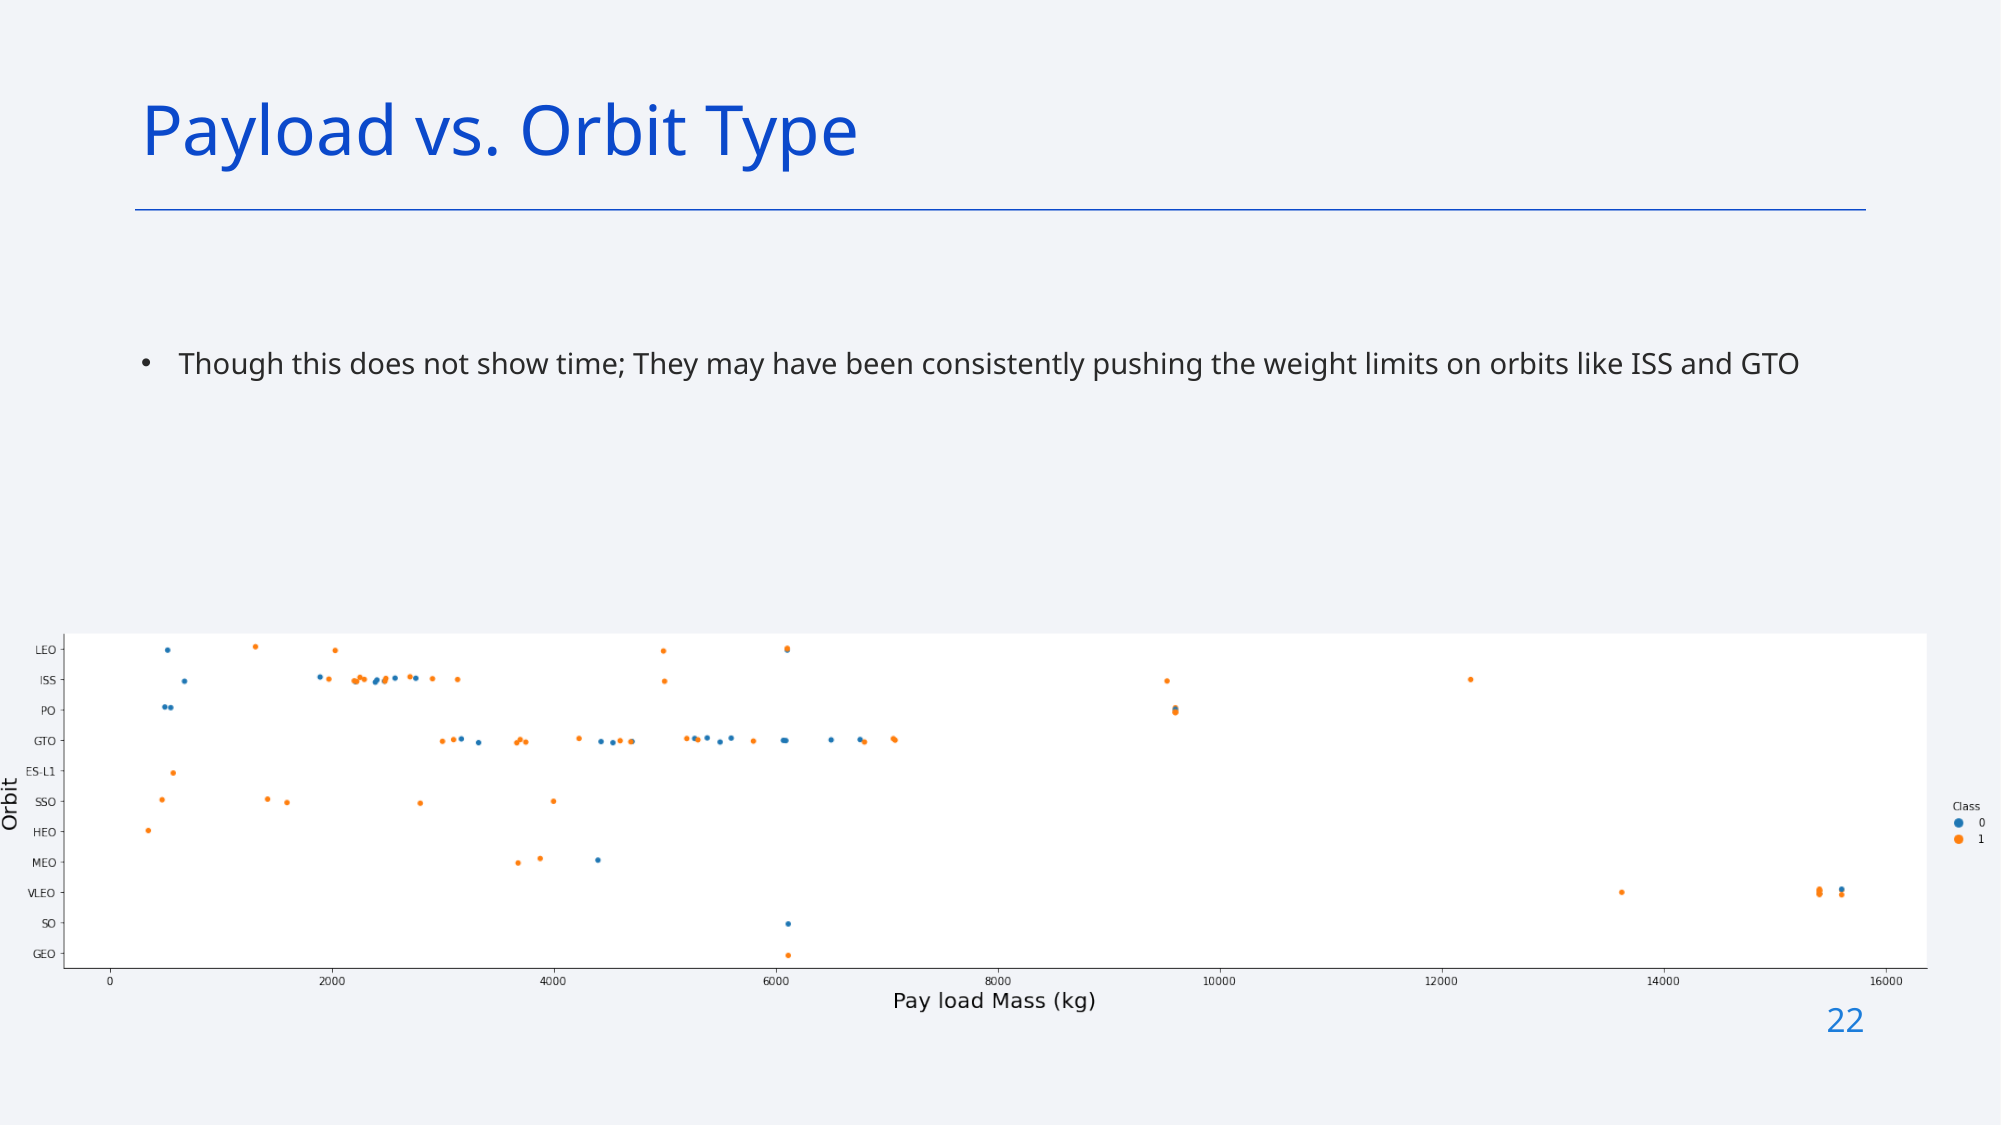

Payload vs. Orbit Type
# Though this does not show time; They may have been consistently pushing the weight limits on orbits like ISS and GTO